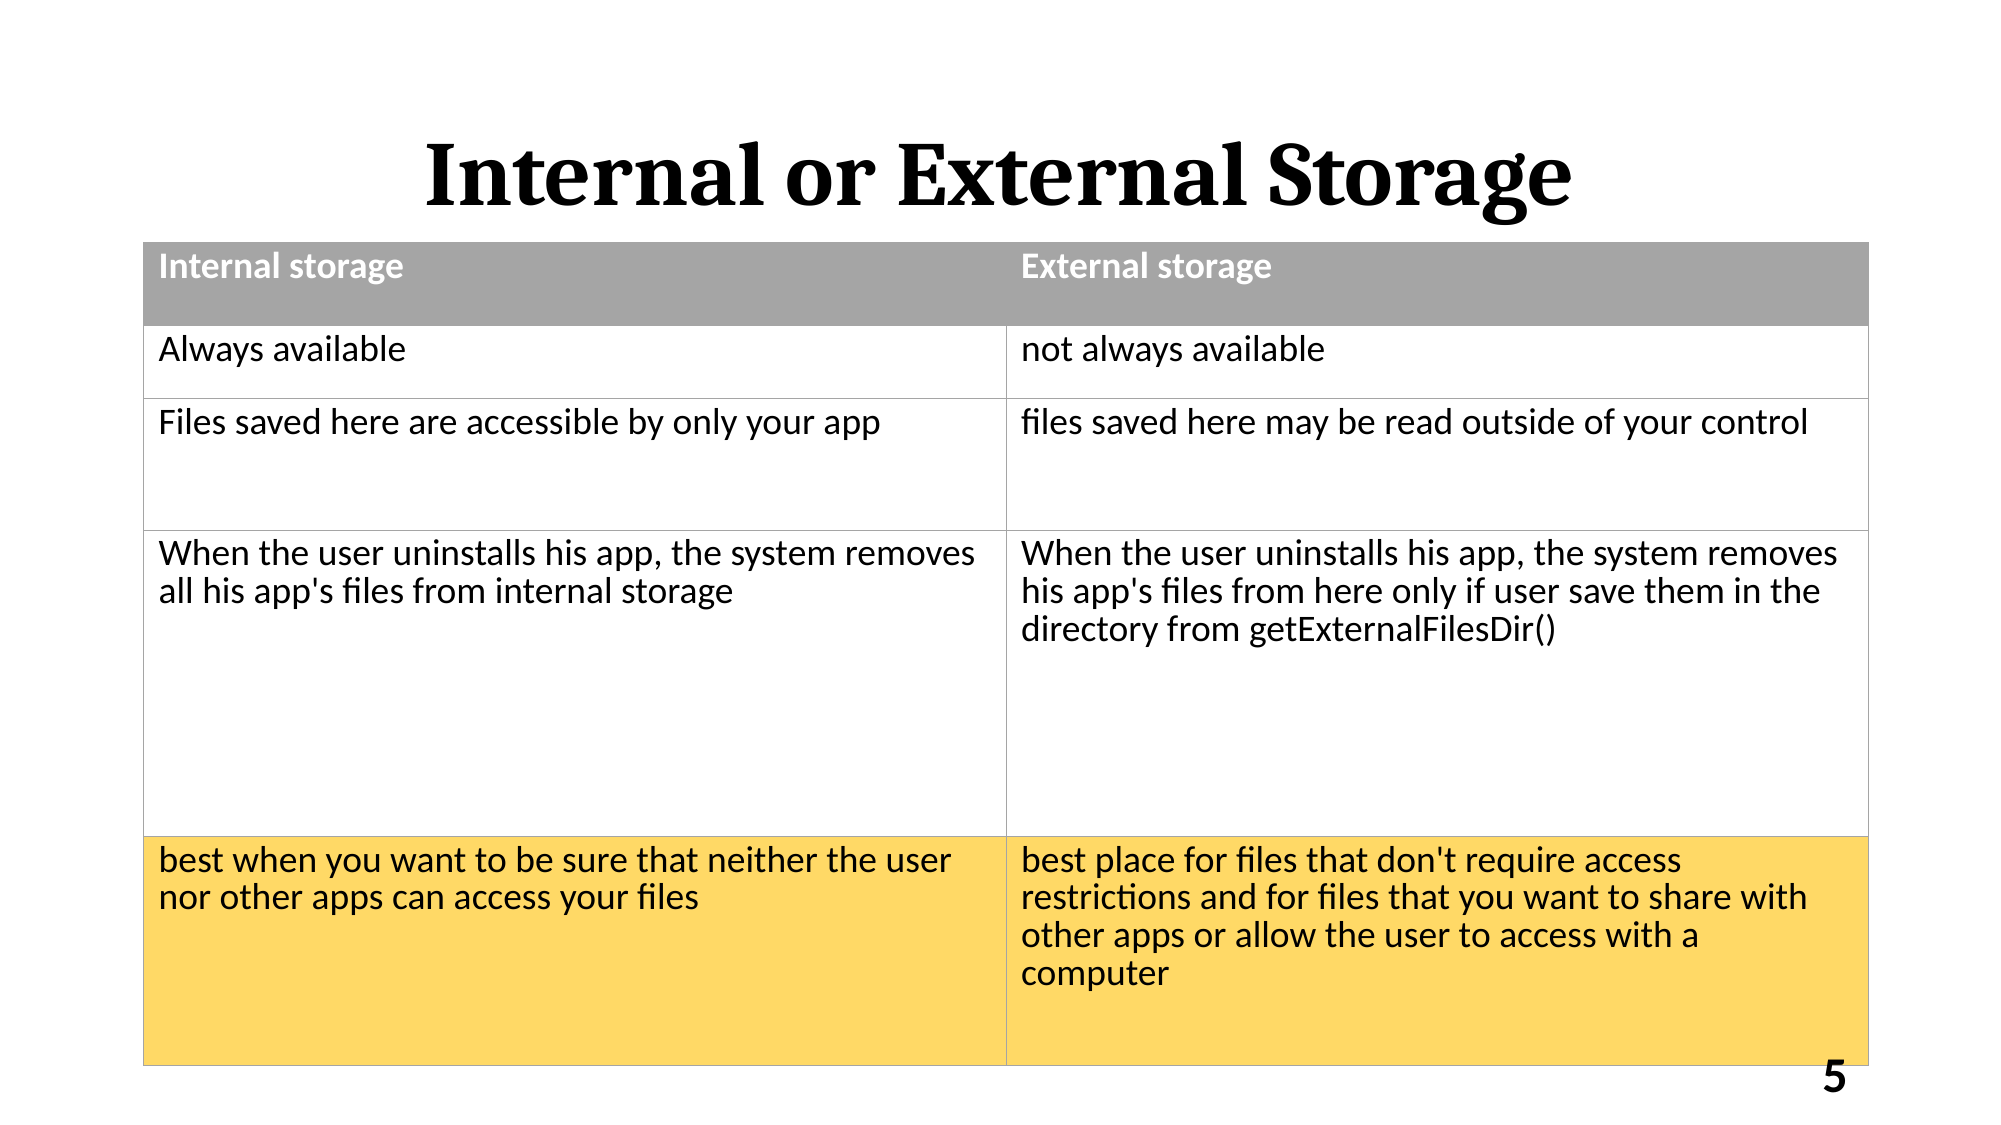

# Internal or External Storage
| Internal storage | External storage |
| --- | --- |
| Always available | not always available |
| Files saved here are accessible by only your app | files saved here may be read outside of your control |
| When the user uninstalls his app, the system removes all his app's files from internal storage | When the user uninstalls his app, the system removes his app's files from here only if user save them in the directory from getExternalFilesDir() |
| best when you want to be sure that neither the user nor other apps can access your files | best place for files that don't require access restrictions and for files that you want to share with other apps or allow the user to access with a computer |